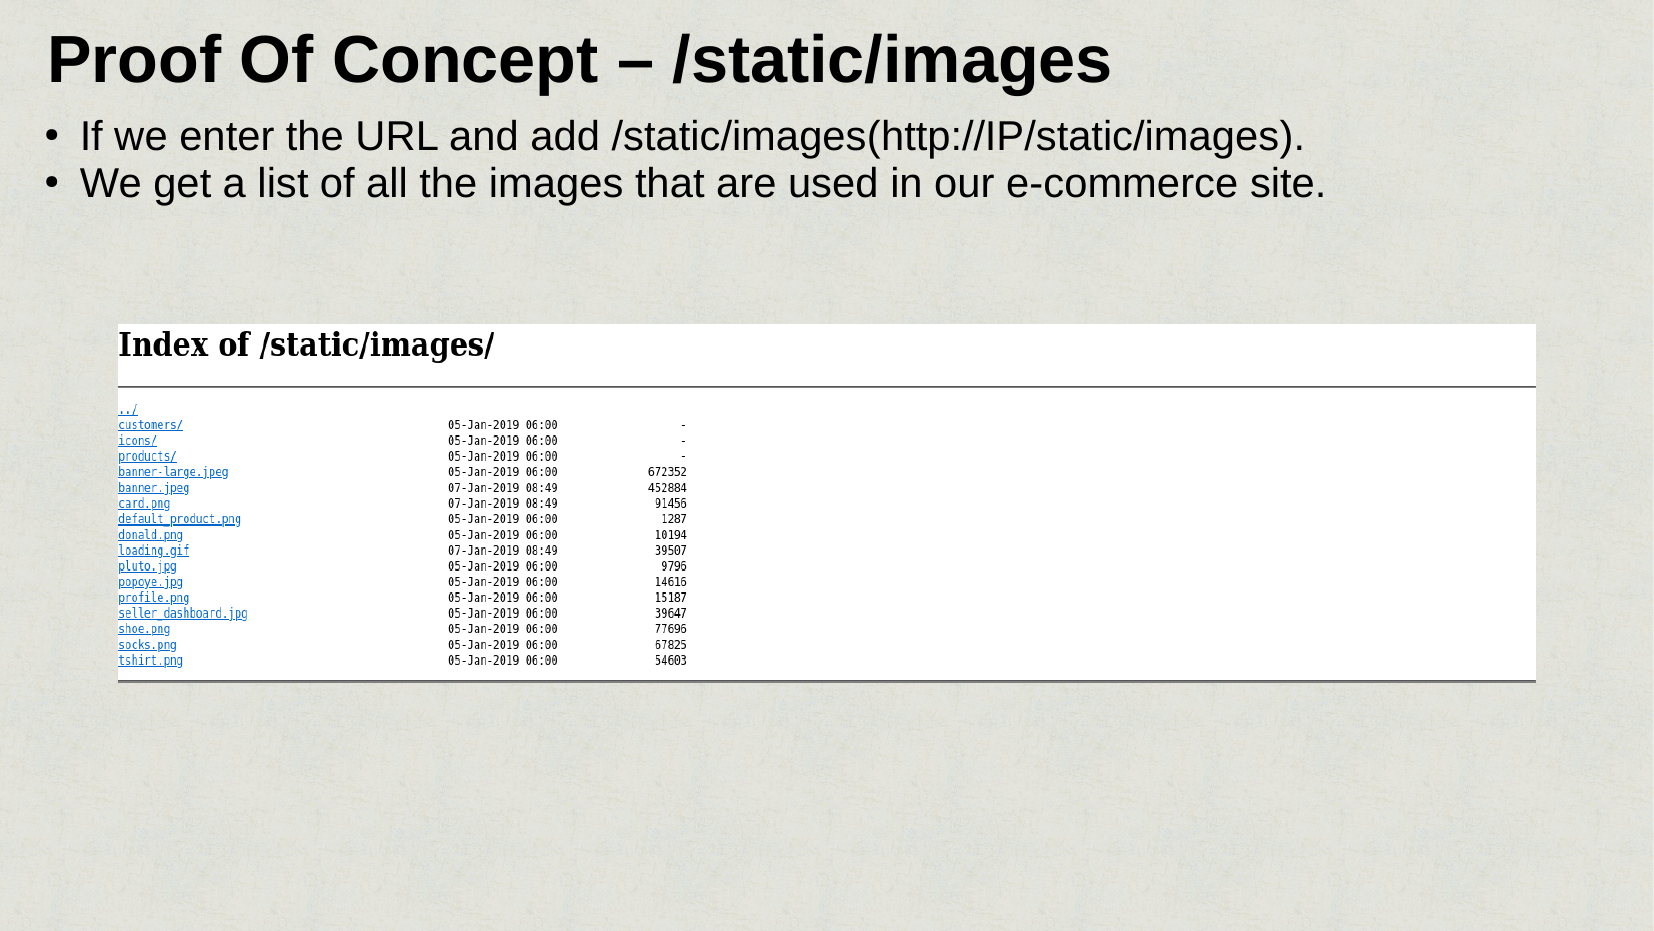

# Proof Of Concept – /static/images
If we enter the URL and add /static/images(http://IP/static/images).
We get a list of all the images that are used in our e-commerce site.